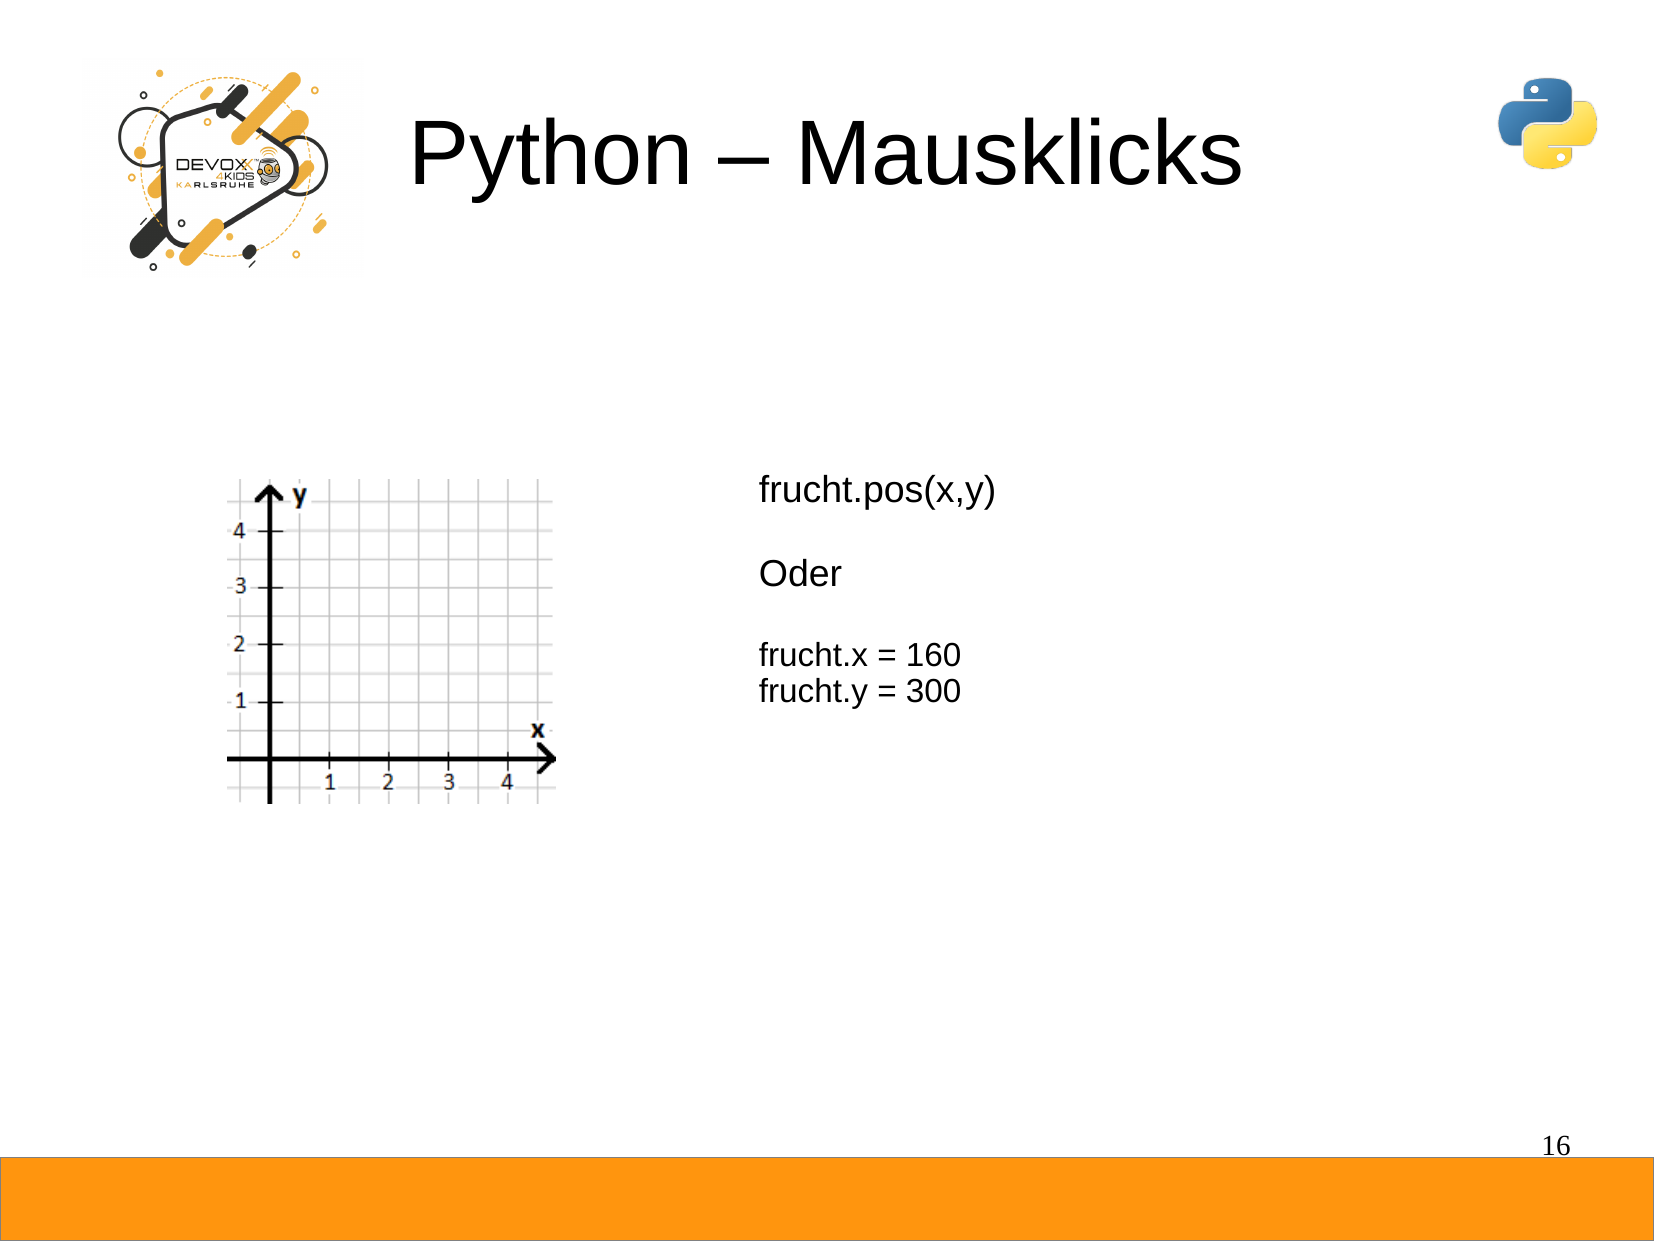

# Python – Mausklicks
frucht.pos(x,y)
Oder
frucht.x = 160
frucht.y = 300
16